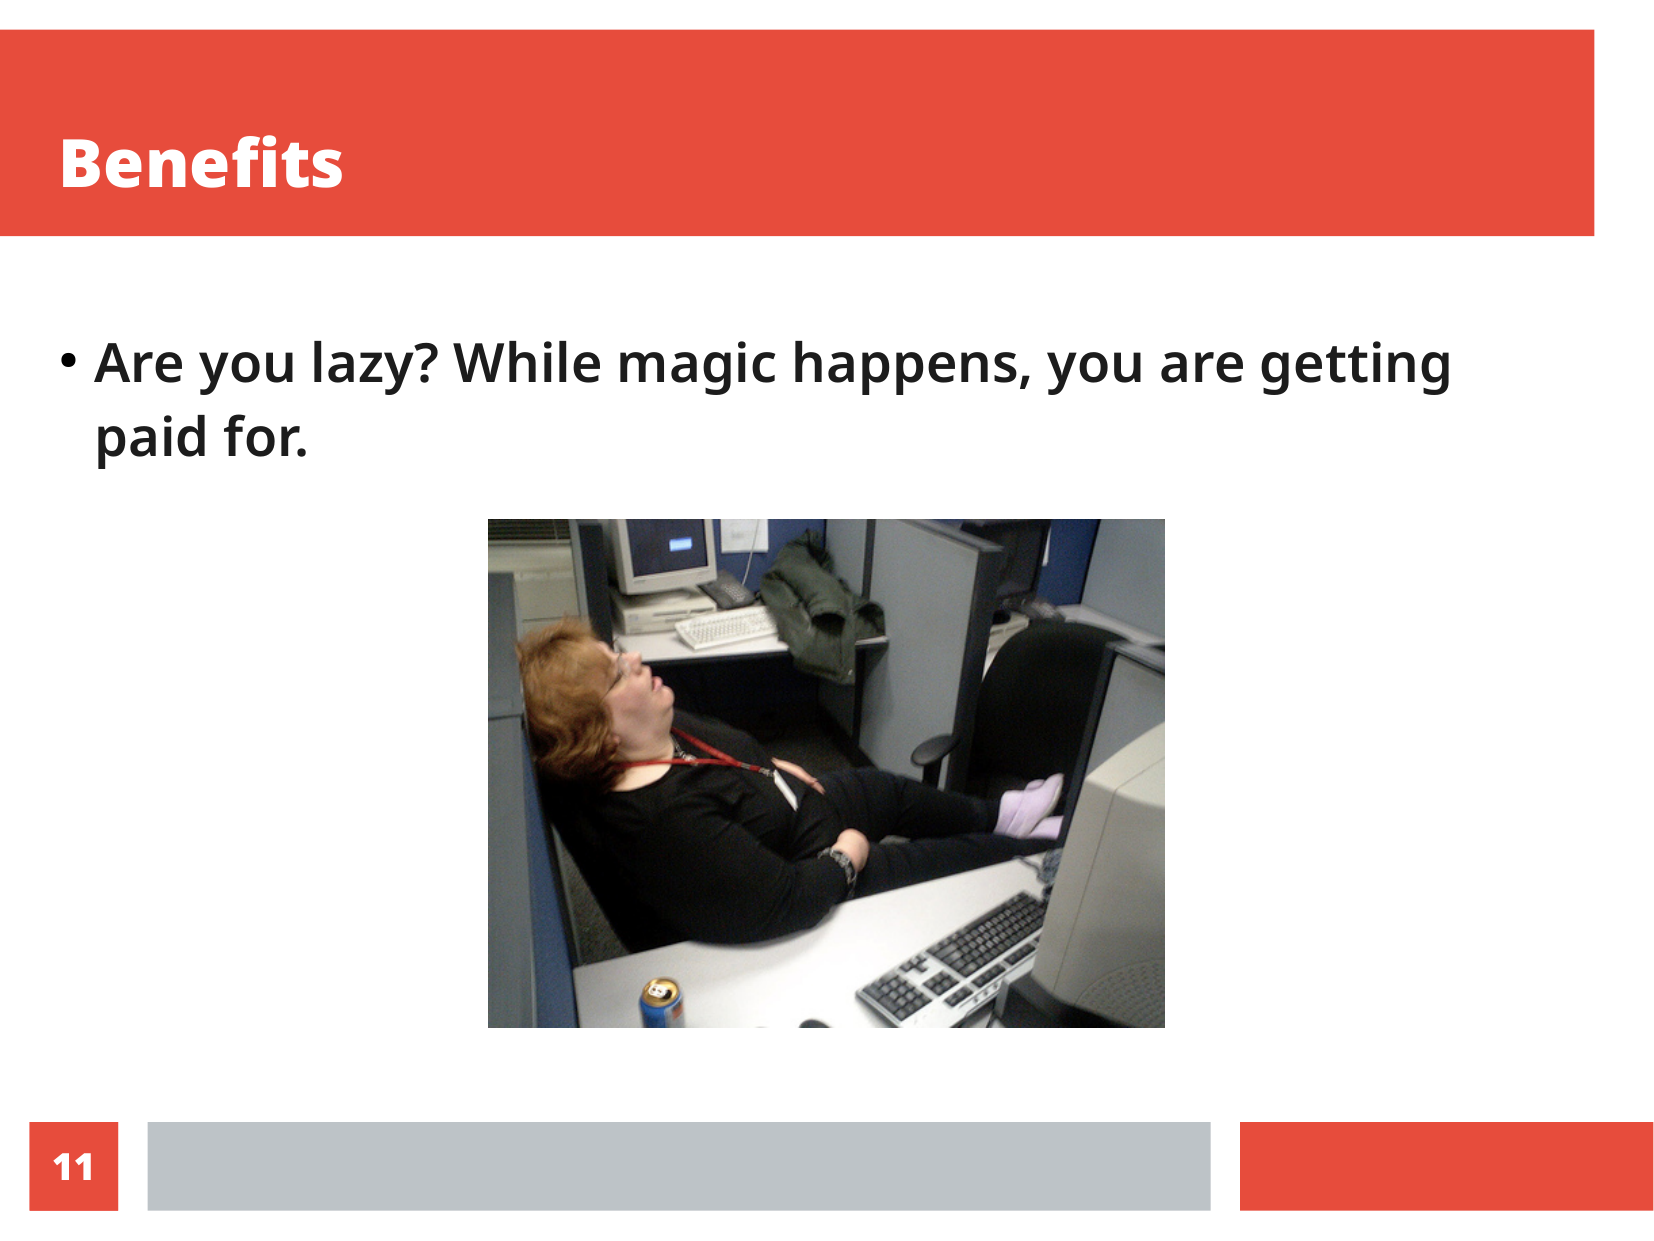

# Benefits
Are you lazy? While magic happens, you are getting paid for.
11